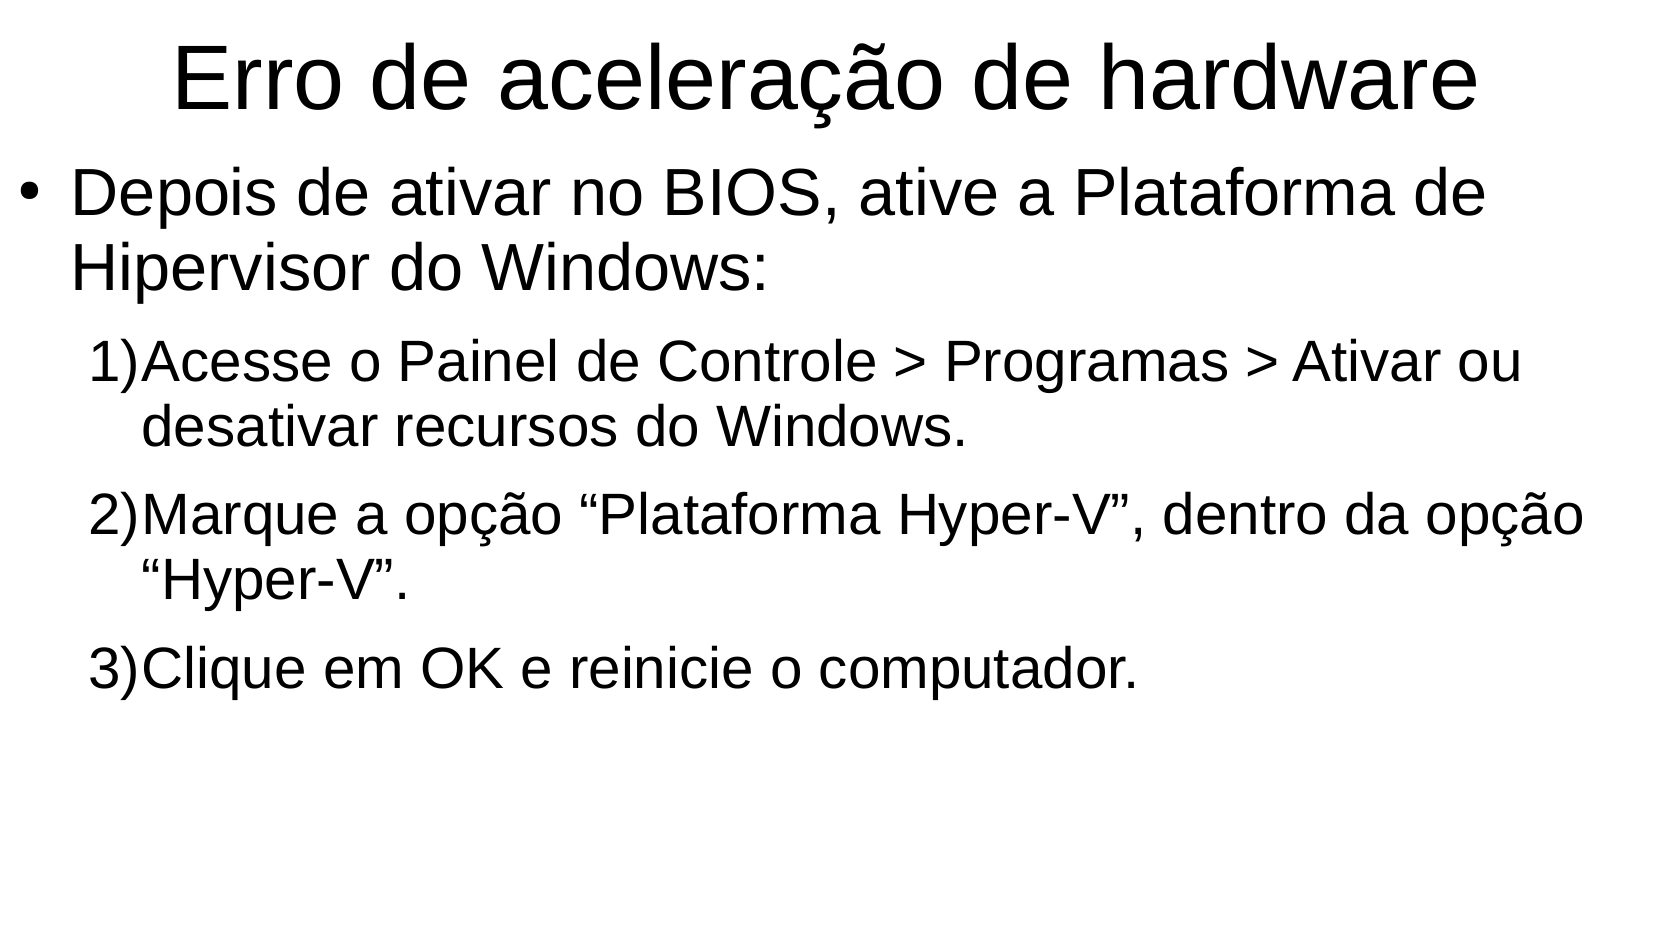

# Erro de aceleração de hardware
Depois de ativar no BIOS, ative a Plataforma de Hipervisor do Windows:
Acesse o Painel de Controle > Programas > Ativar ou desativar recursos do Windows.
Marque a opção “Plataforma Hyper-V”, dentro da opção “Hyper-V”.
Clique em OK e reinicie o computador.